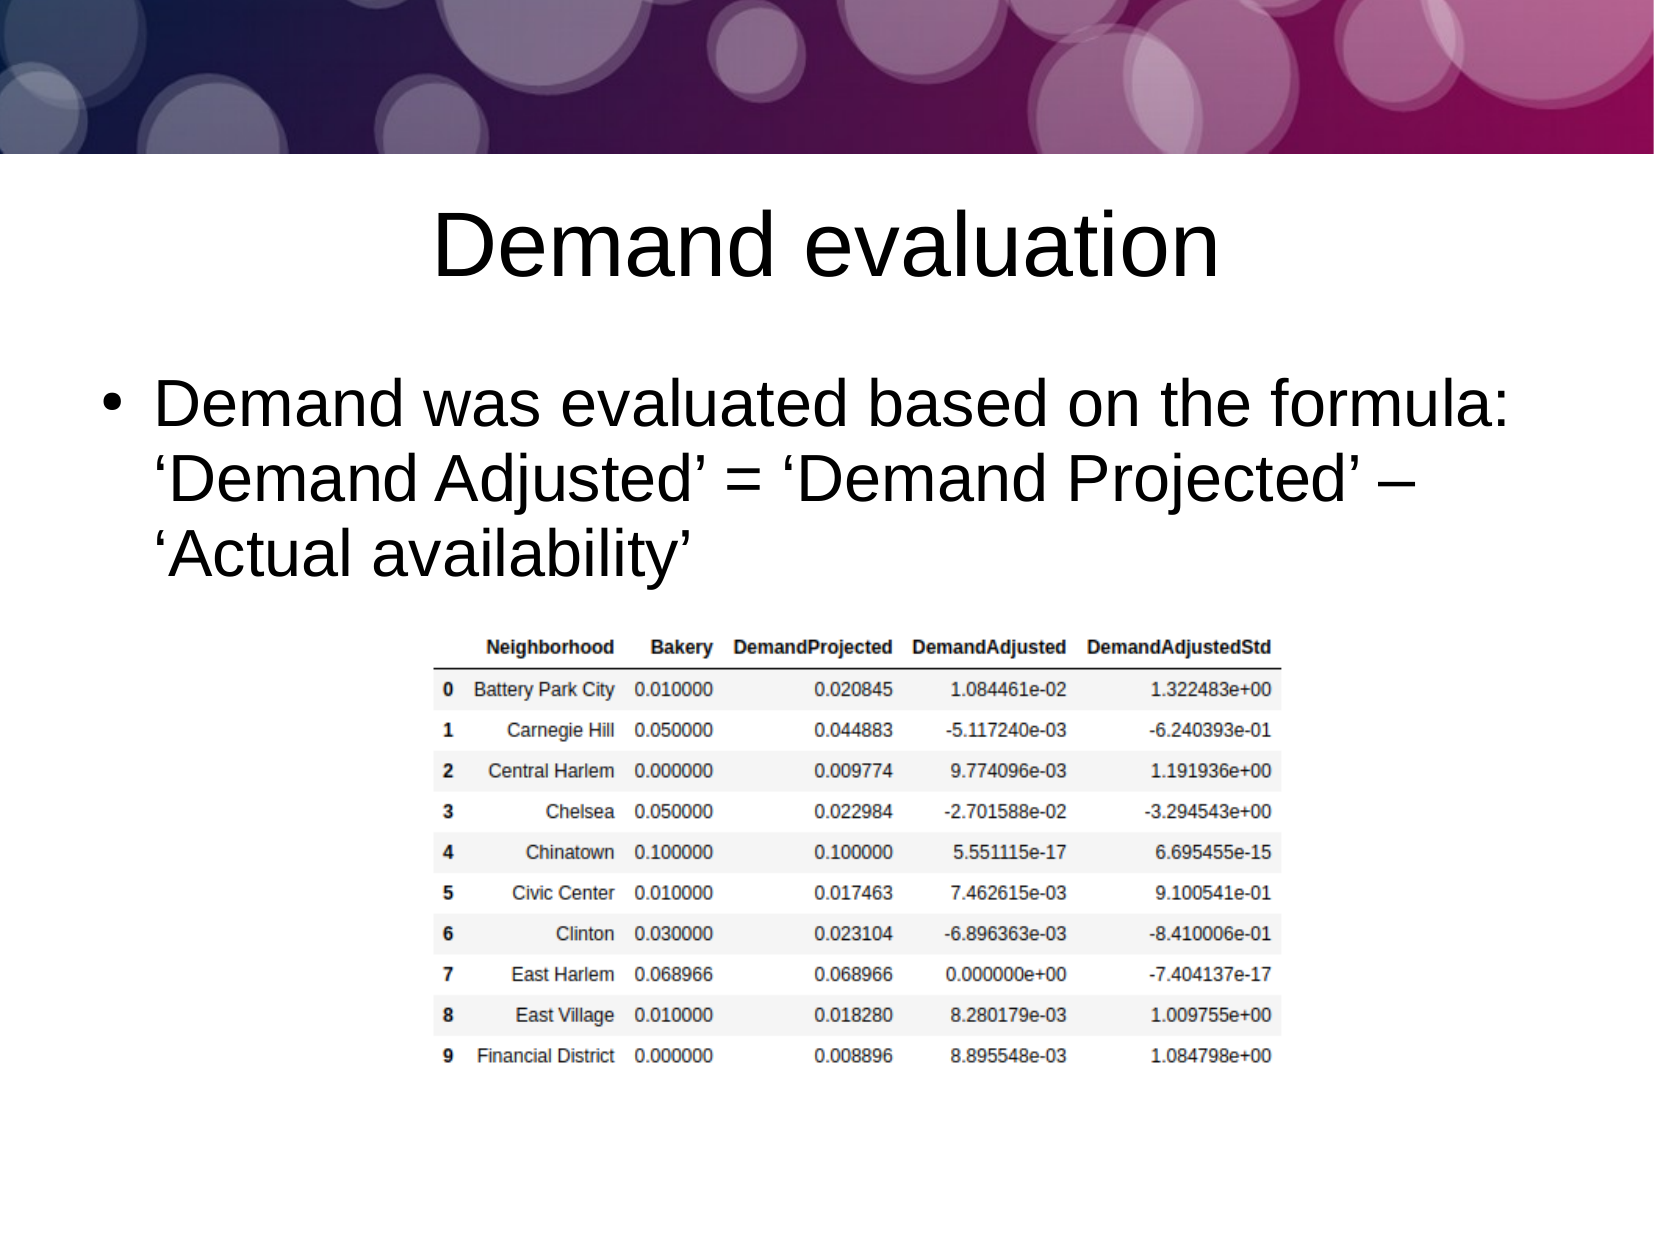

# Demand evaluation
Demand was evaluated based on the formula: ‘Demand Adjusted’ = ‘Demand Projected’ – ‘Actual availability’